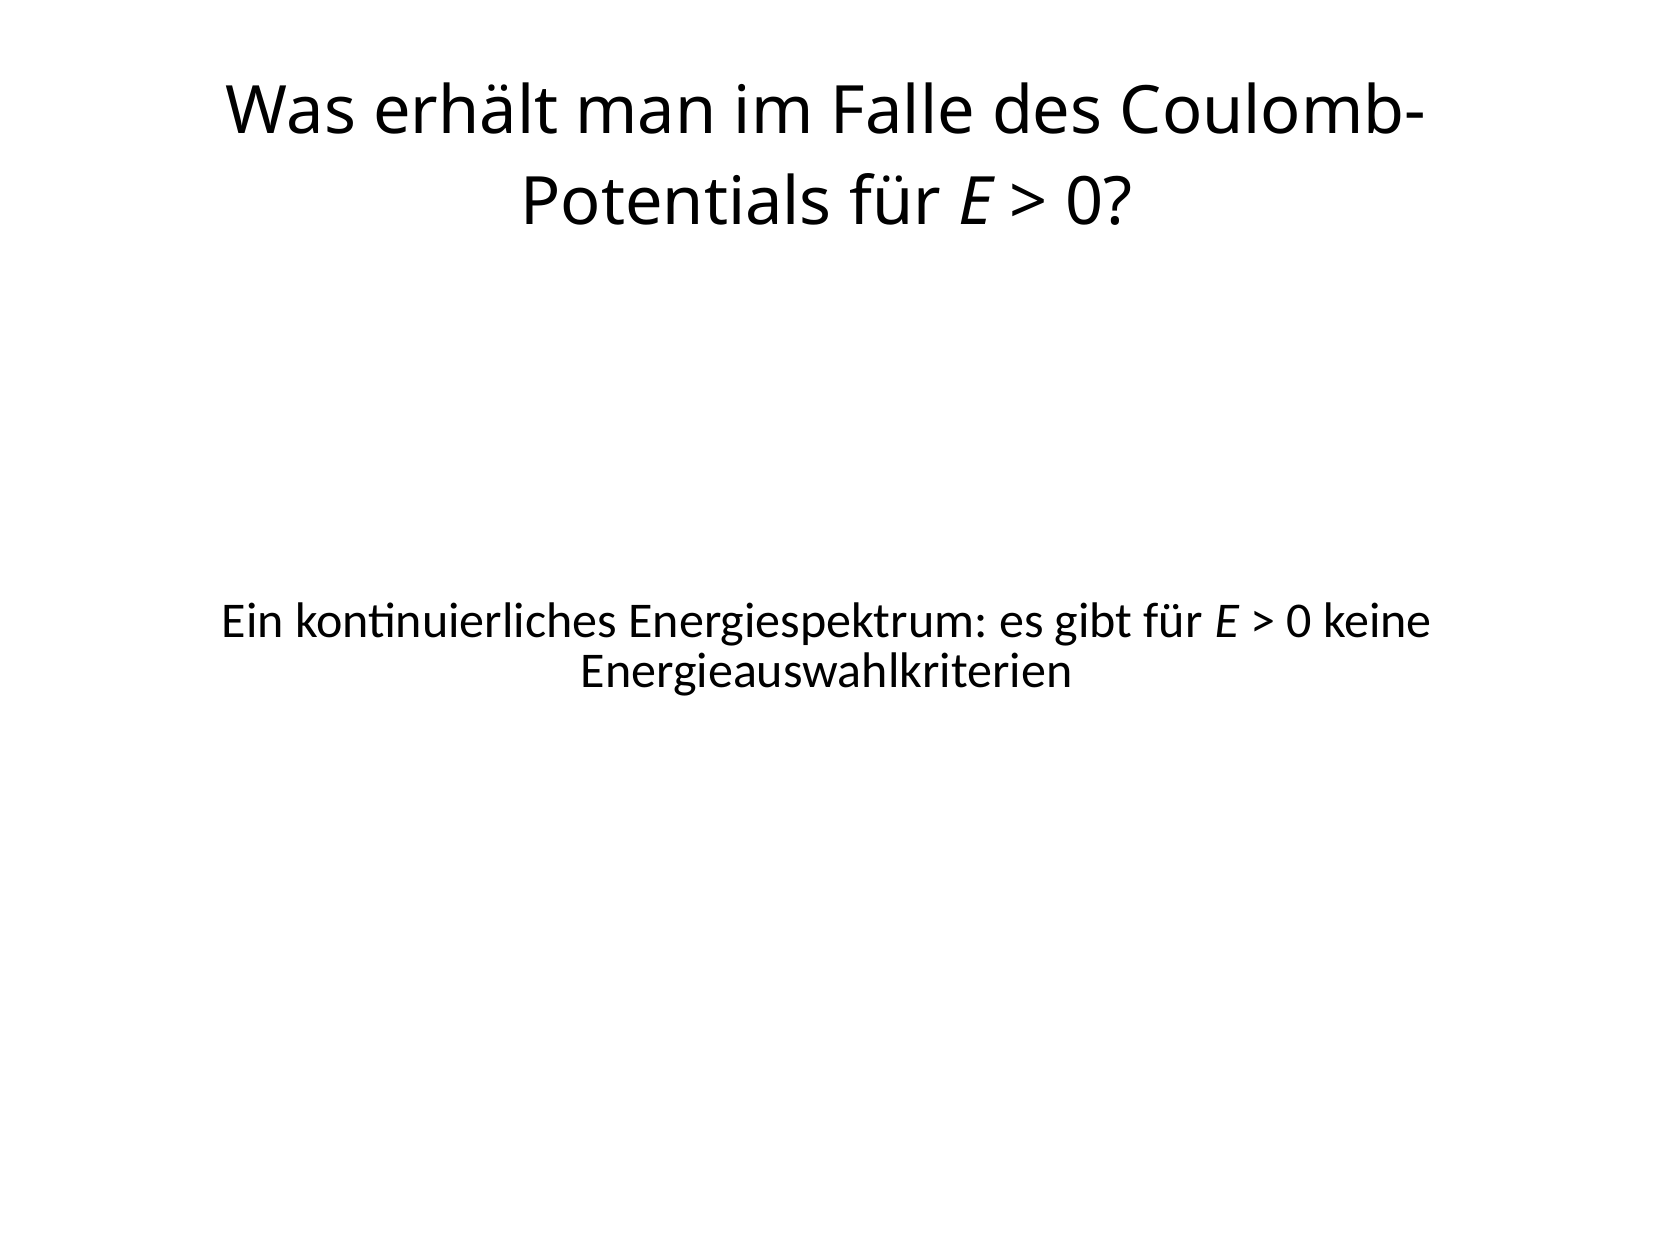

# Was erhält man im Falle des Coulomb-Potentials für E > 0?
Ein kontinuierliches Energiespektrum: es gibt für E > 0 keine Energieauswahlkriterien